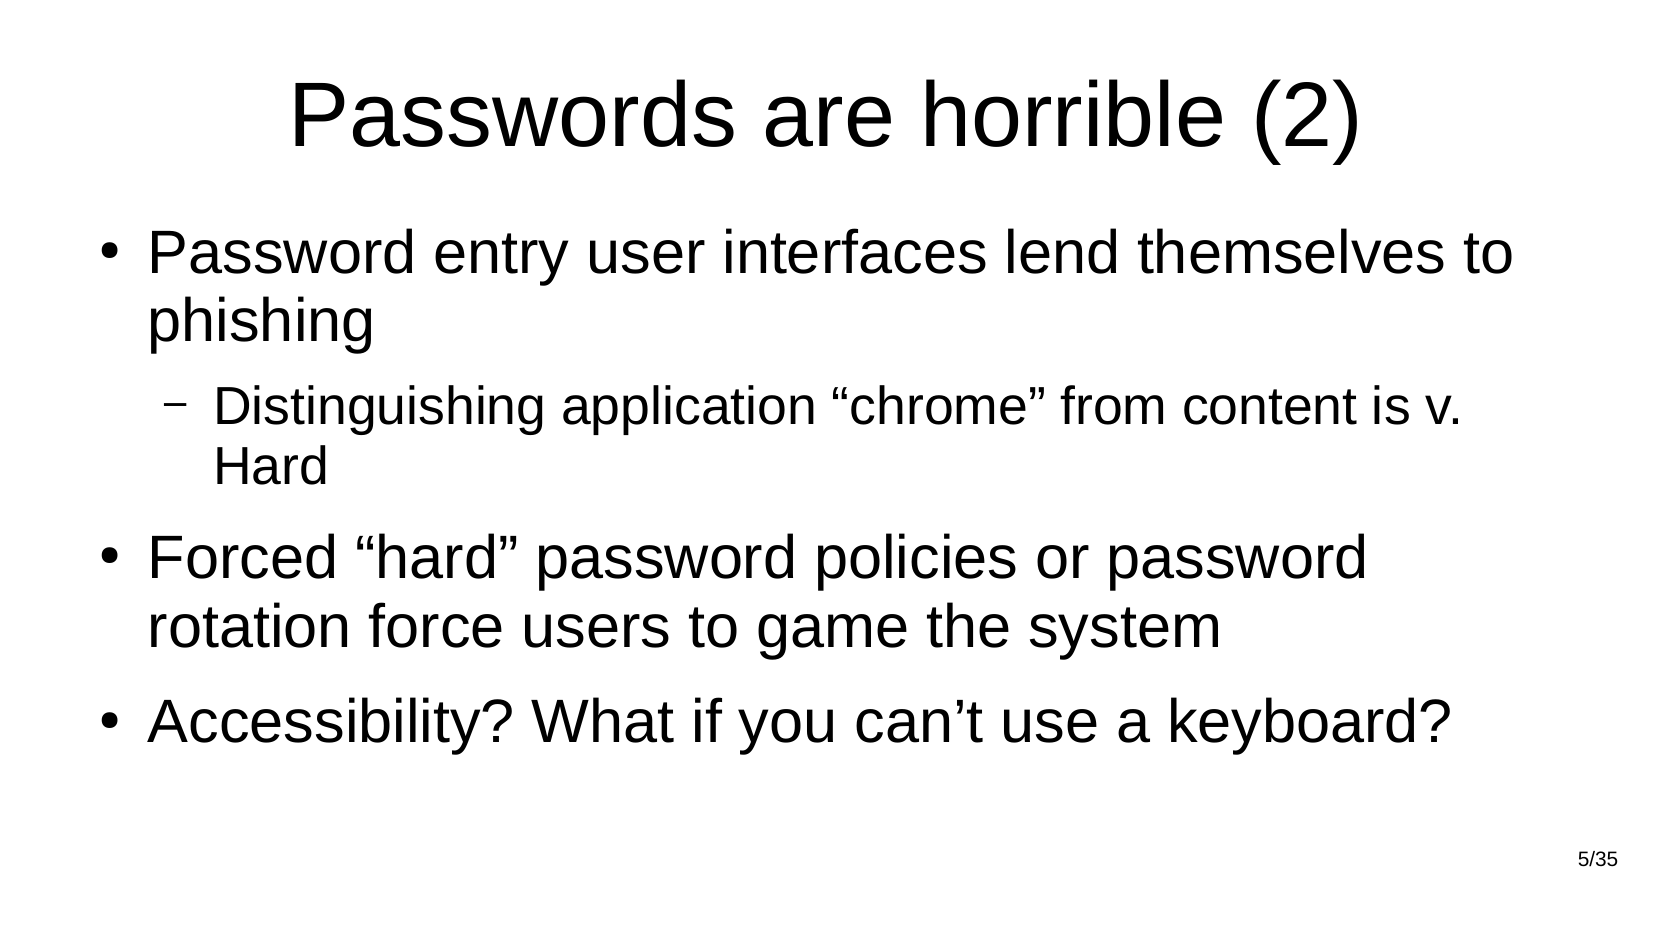

# Passwords are horrible (2)
Password entry user interfaces lend themselves to phishing
Distinguishing application “chrome” from content is v. Hard
Forced “hard” password policies or password rotation force users to game the system
Accessibility? What if you can’t use a keyboard?
5